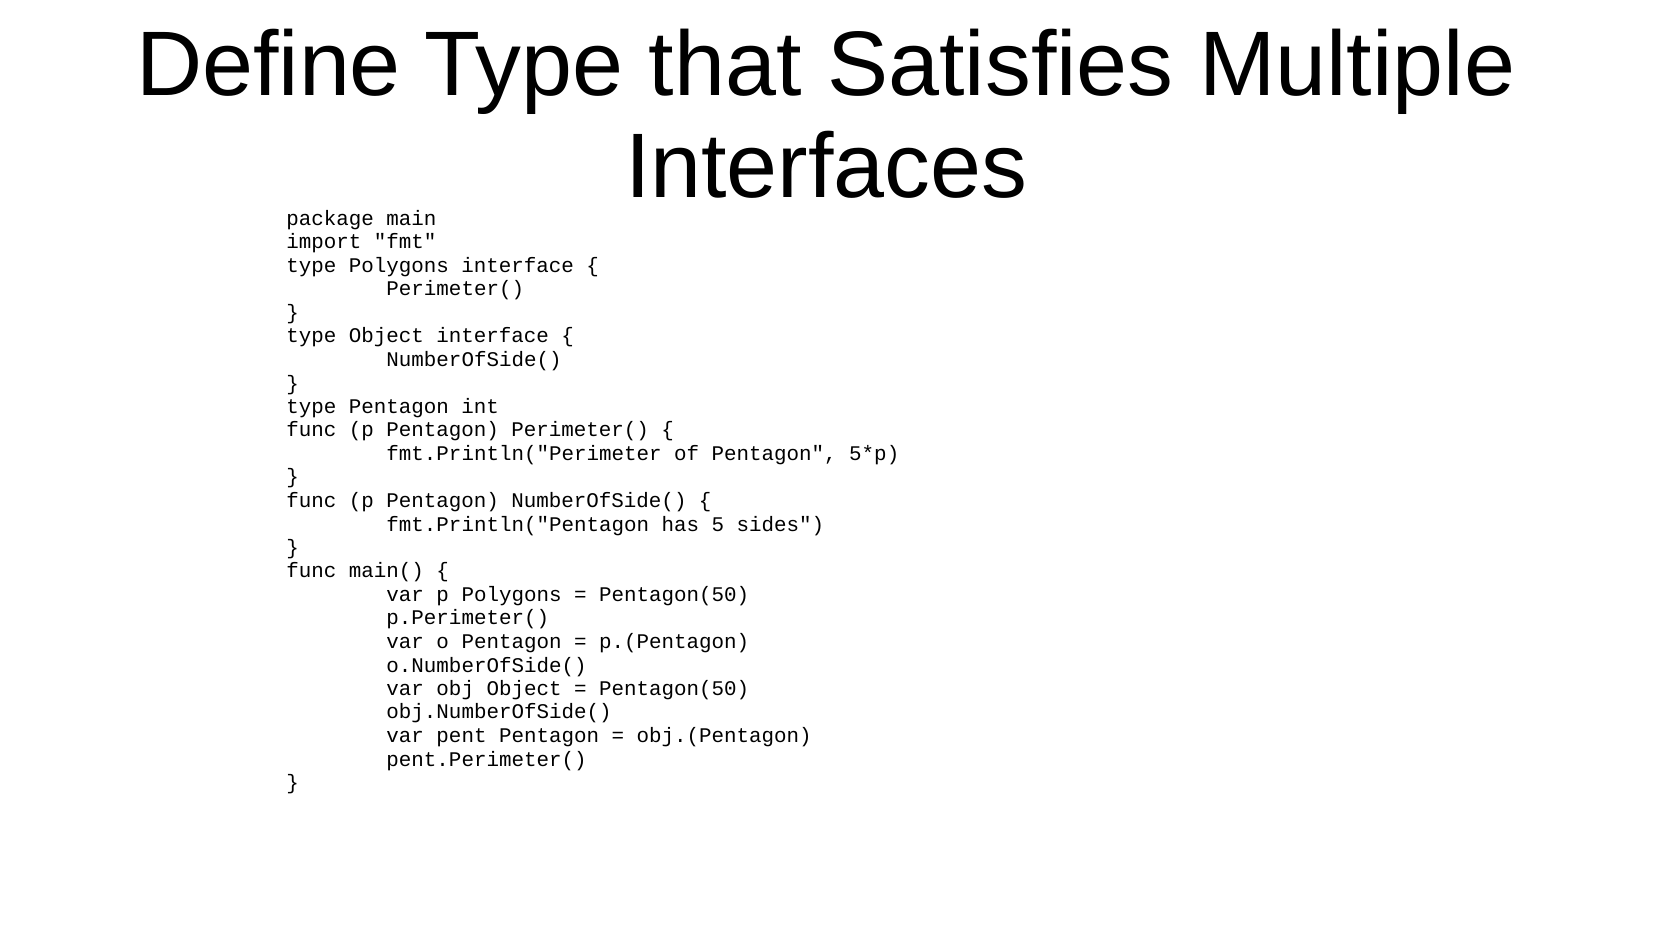

# Define Type that Satisfies Multiple Interfaces
package main
import "fmt"
type Polygons interface {
 Perimeter()
}
type Object interface {
 NumberOfSide()
}
type Pentagon int
func (p Pentagon) Perimeter() {
 fmt.Println("Perimeter of Pentagon", 5*p)
}
func (p Pentagon) NumberOfSide() {
 fmt.Println("Pentagon has 5 sides")
}
func main() {
 var p Polygons = Pentagon(50)
 p.Perimeter()
 var o Pentagon = p.(Pentagon)
 o.NumberOfSide()
 var obj Object = Pentagon(50)
 obj.NumberOfSide()
 var pent Pentagon = obj.(Pentagon)
 pent.Perimeter()
}